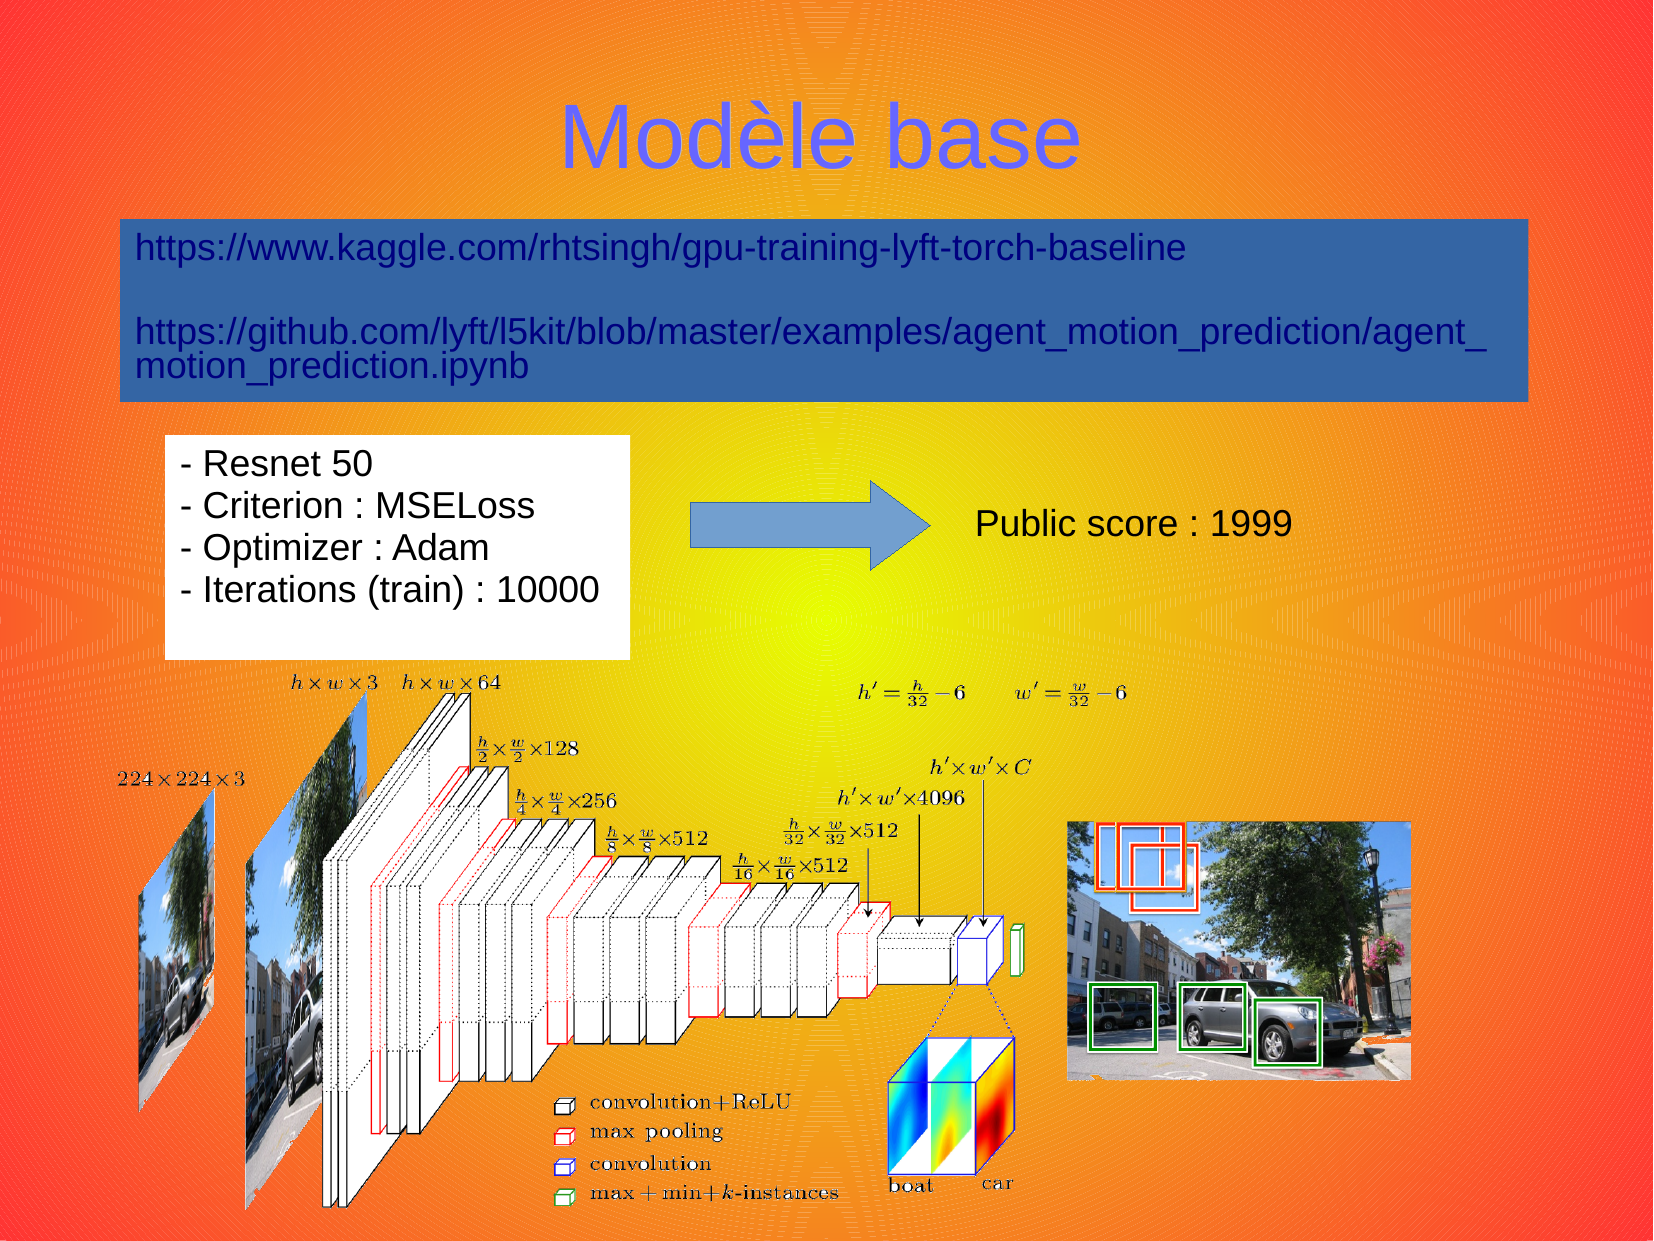

# Modèle base
https://www.kaggle.com/rhtsingh/gpu-training-lyft-torch-baseline
https://github.com/lyft/l5kit/blob/master/examples/agent_motion_prediction/agent_motion_prediction.ipynb
- Resnet 50
- Criterion : MSELoss
- Optimizer : Adam
- Iterations (train) : 10000
Public score : 1999